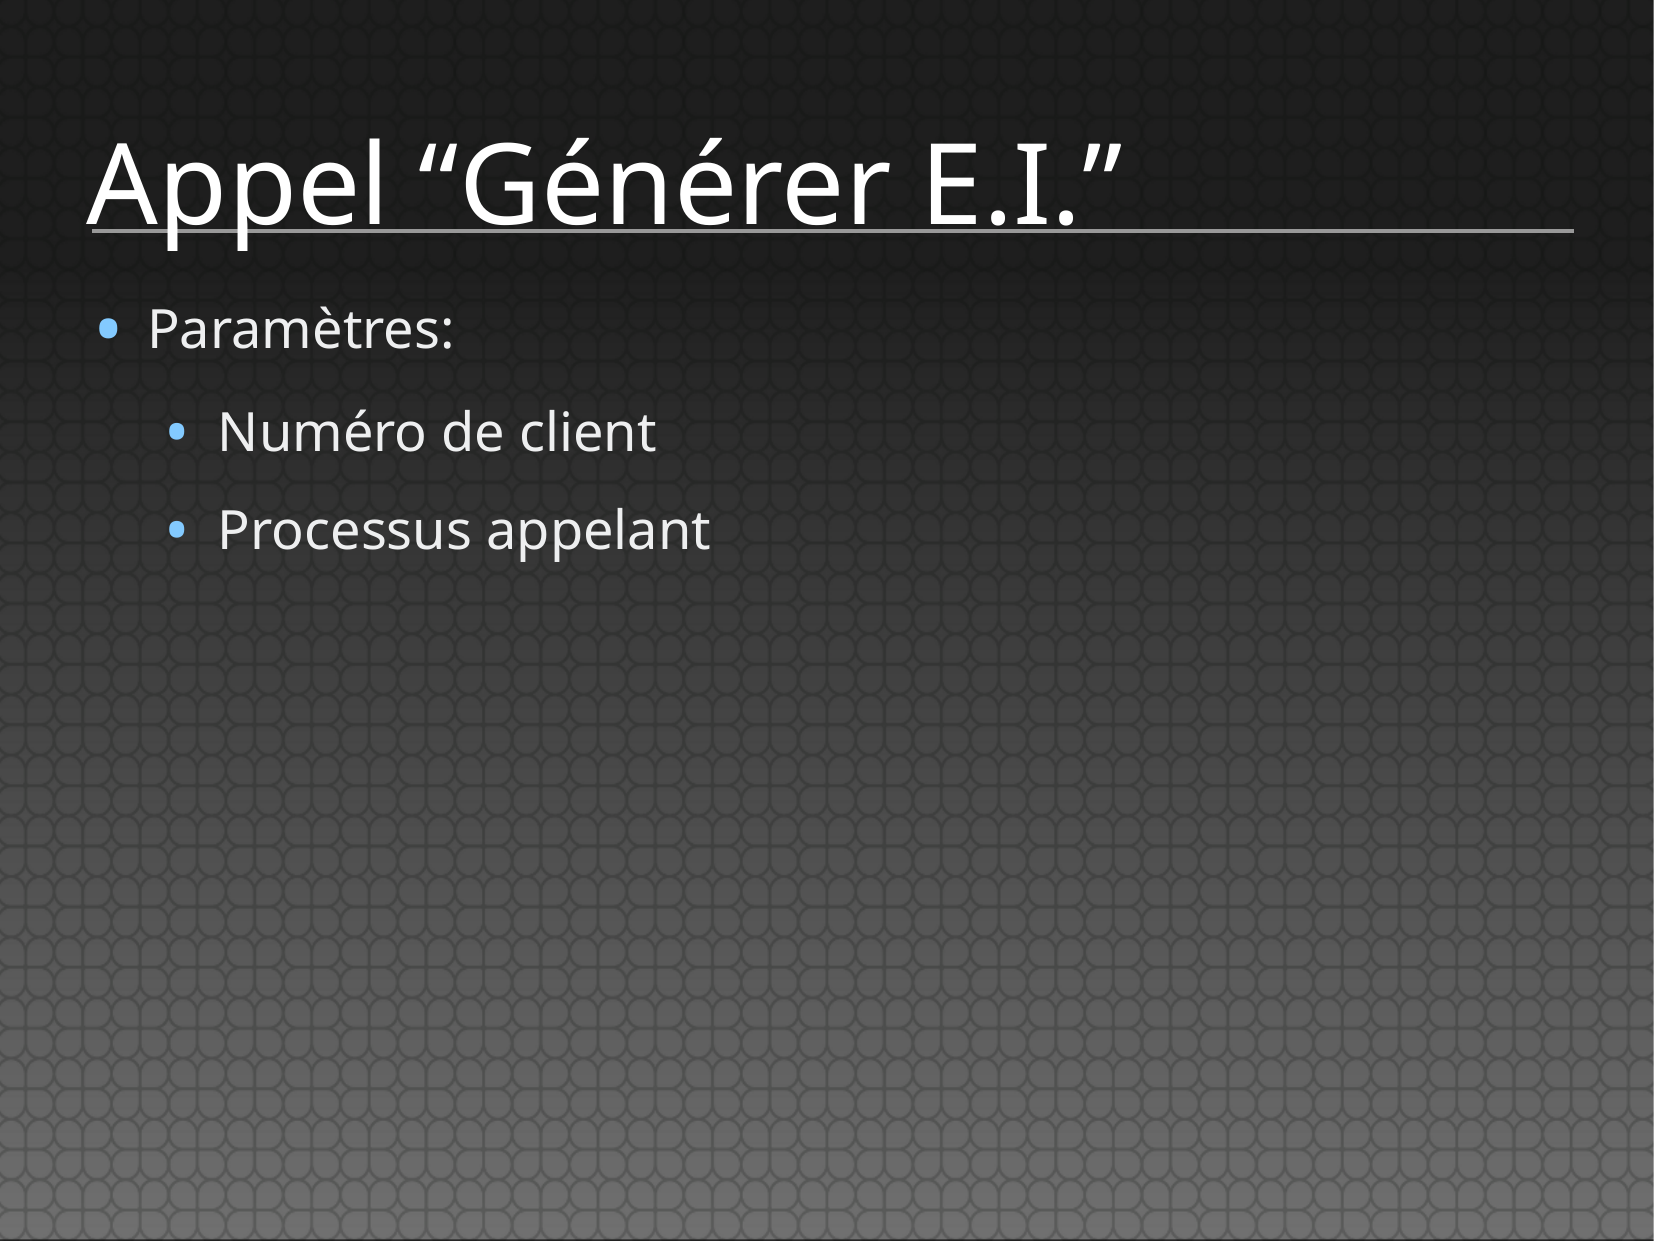

# Appel “Générer E.I.”
Paramètres:
Numéro de client
Processus appelant